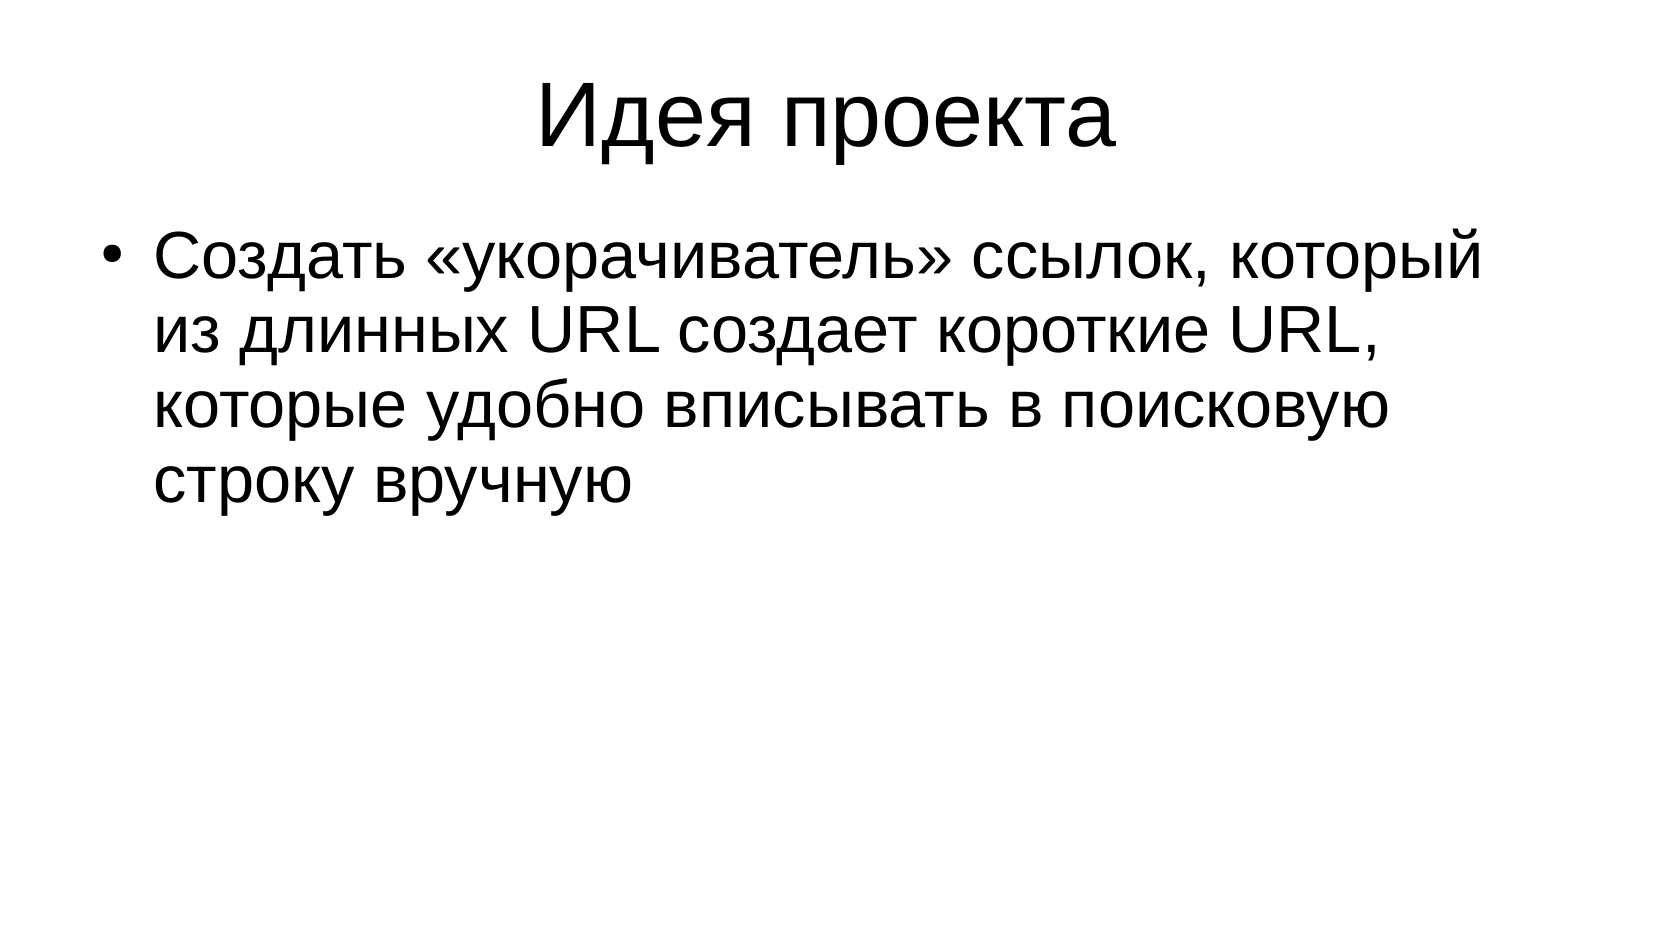

# Идея проекта
Создать «укорачиватель» ссылок, который из длинных URL создает короткие URL, которые удобно вписывать в поисковую строку вручную